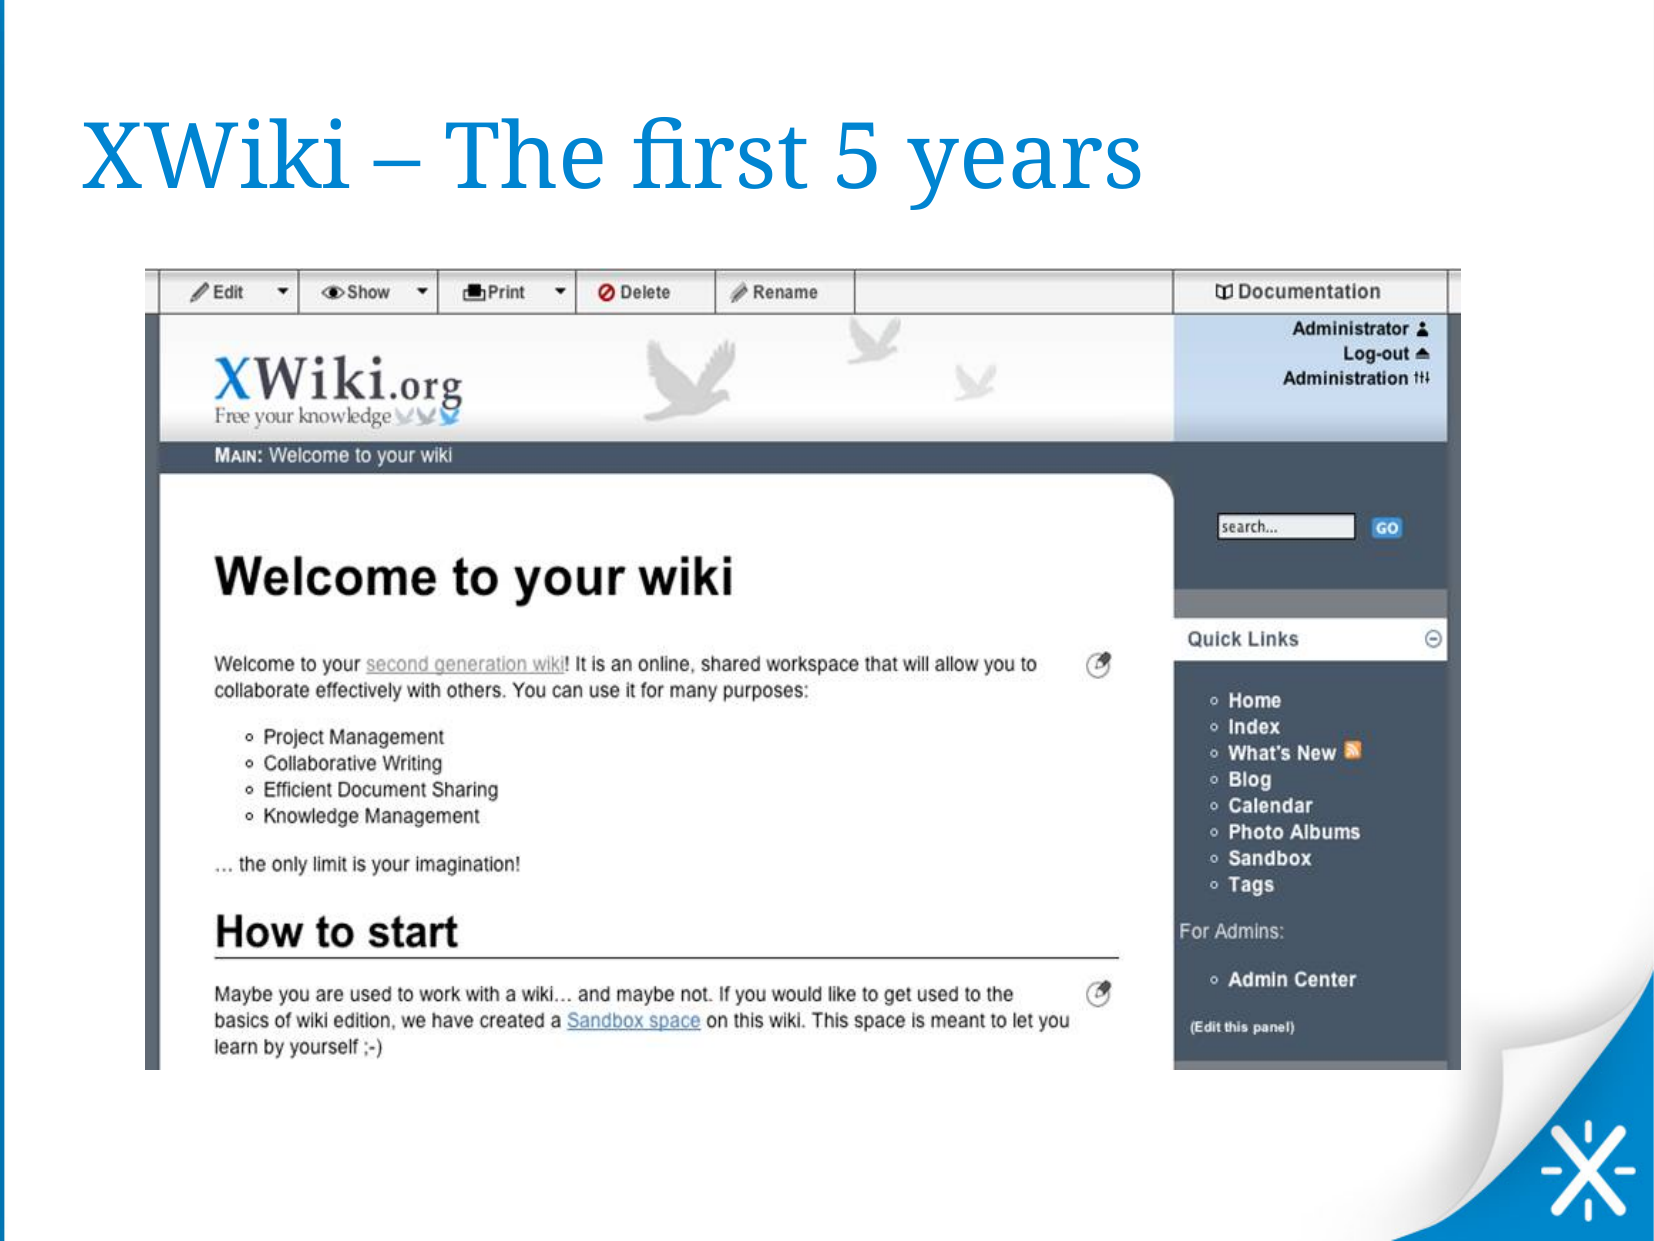

# XWiki – The first 5 years